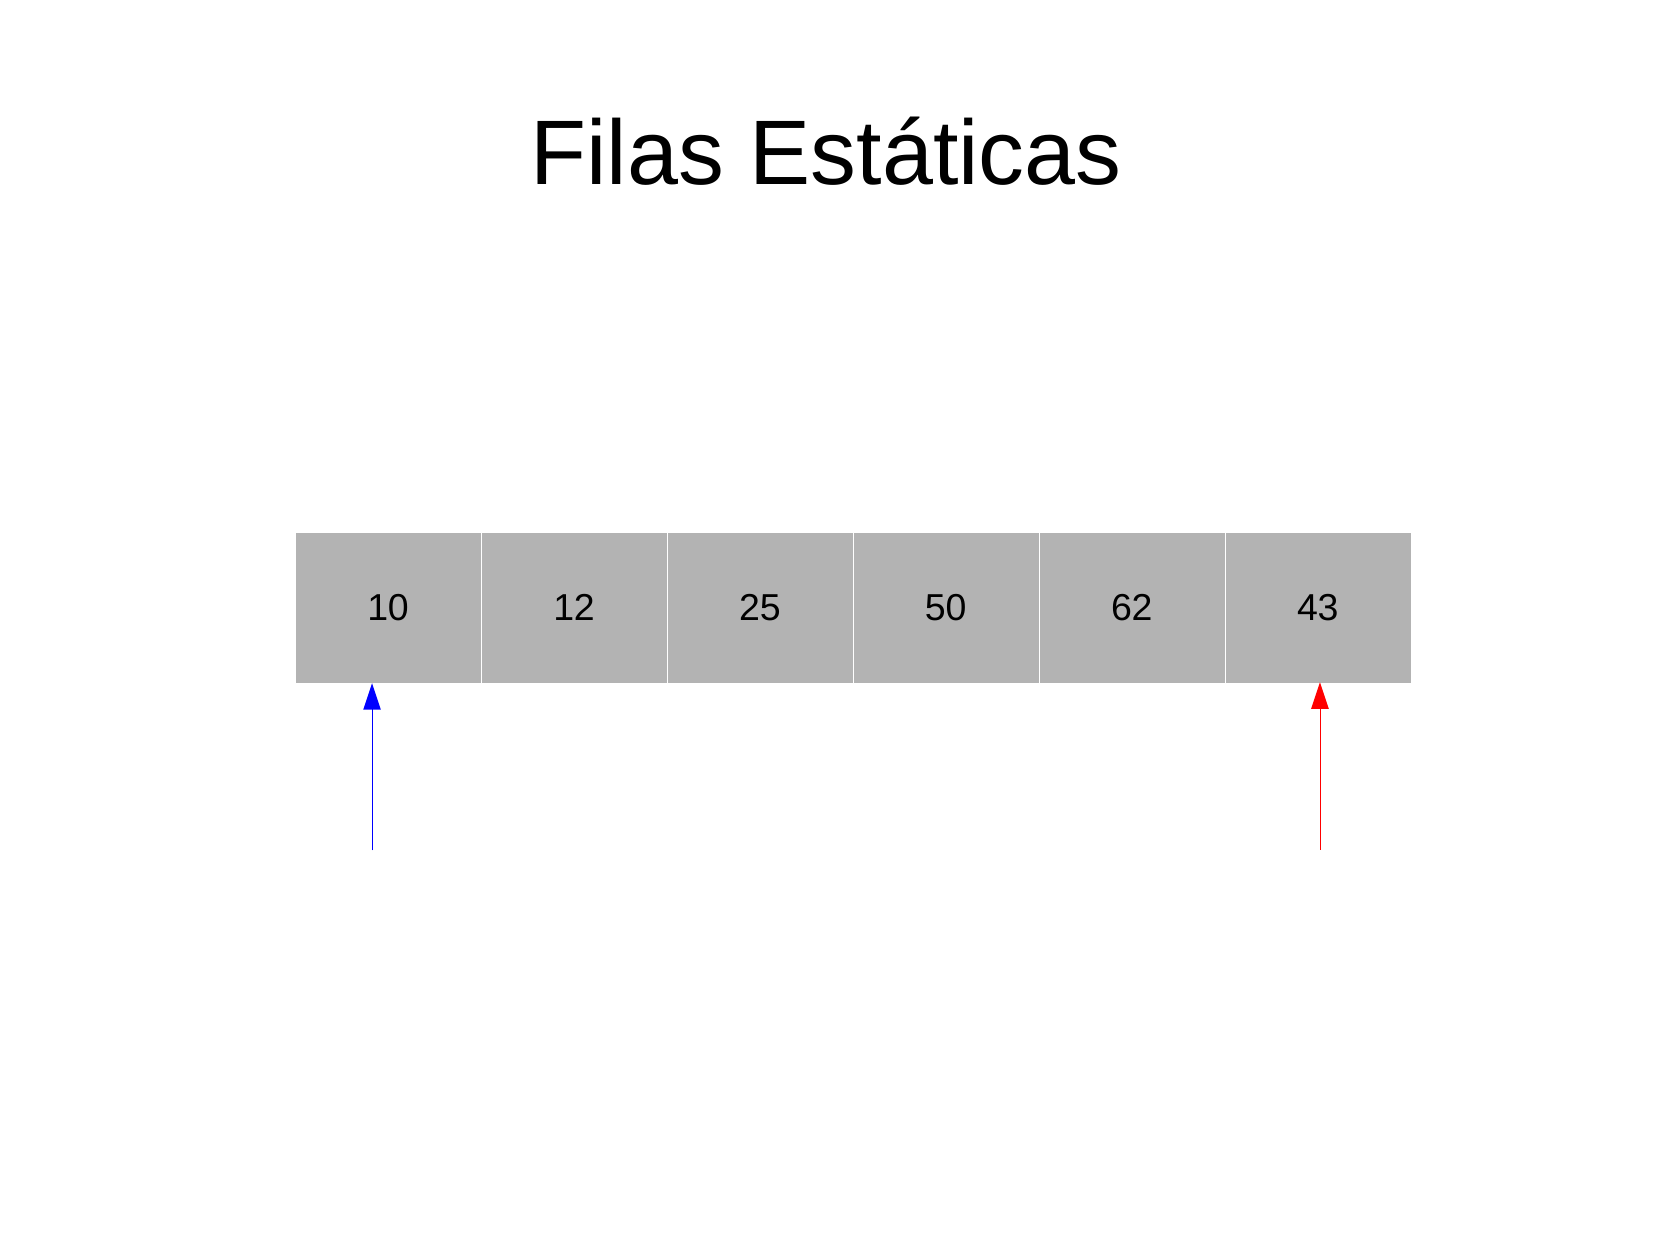

# Filas Estáticas
| 10 | 12 | 25 | 50 | 62 | 43 |
| --- | --- | --- | --- | --- | --- |